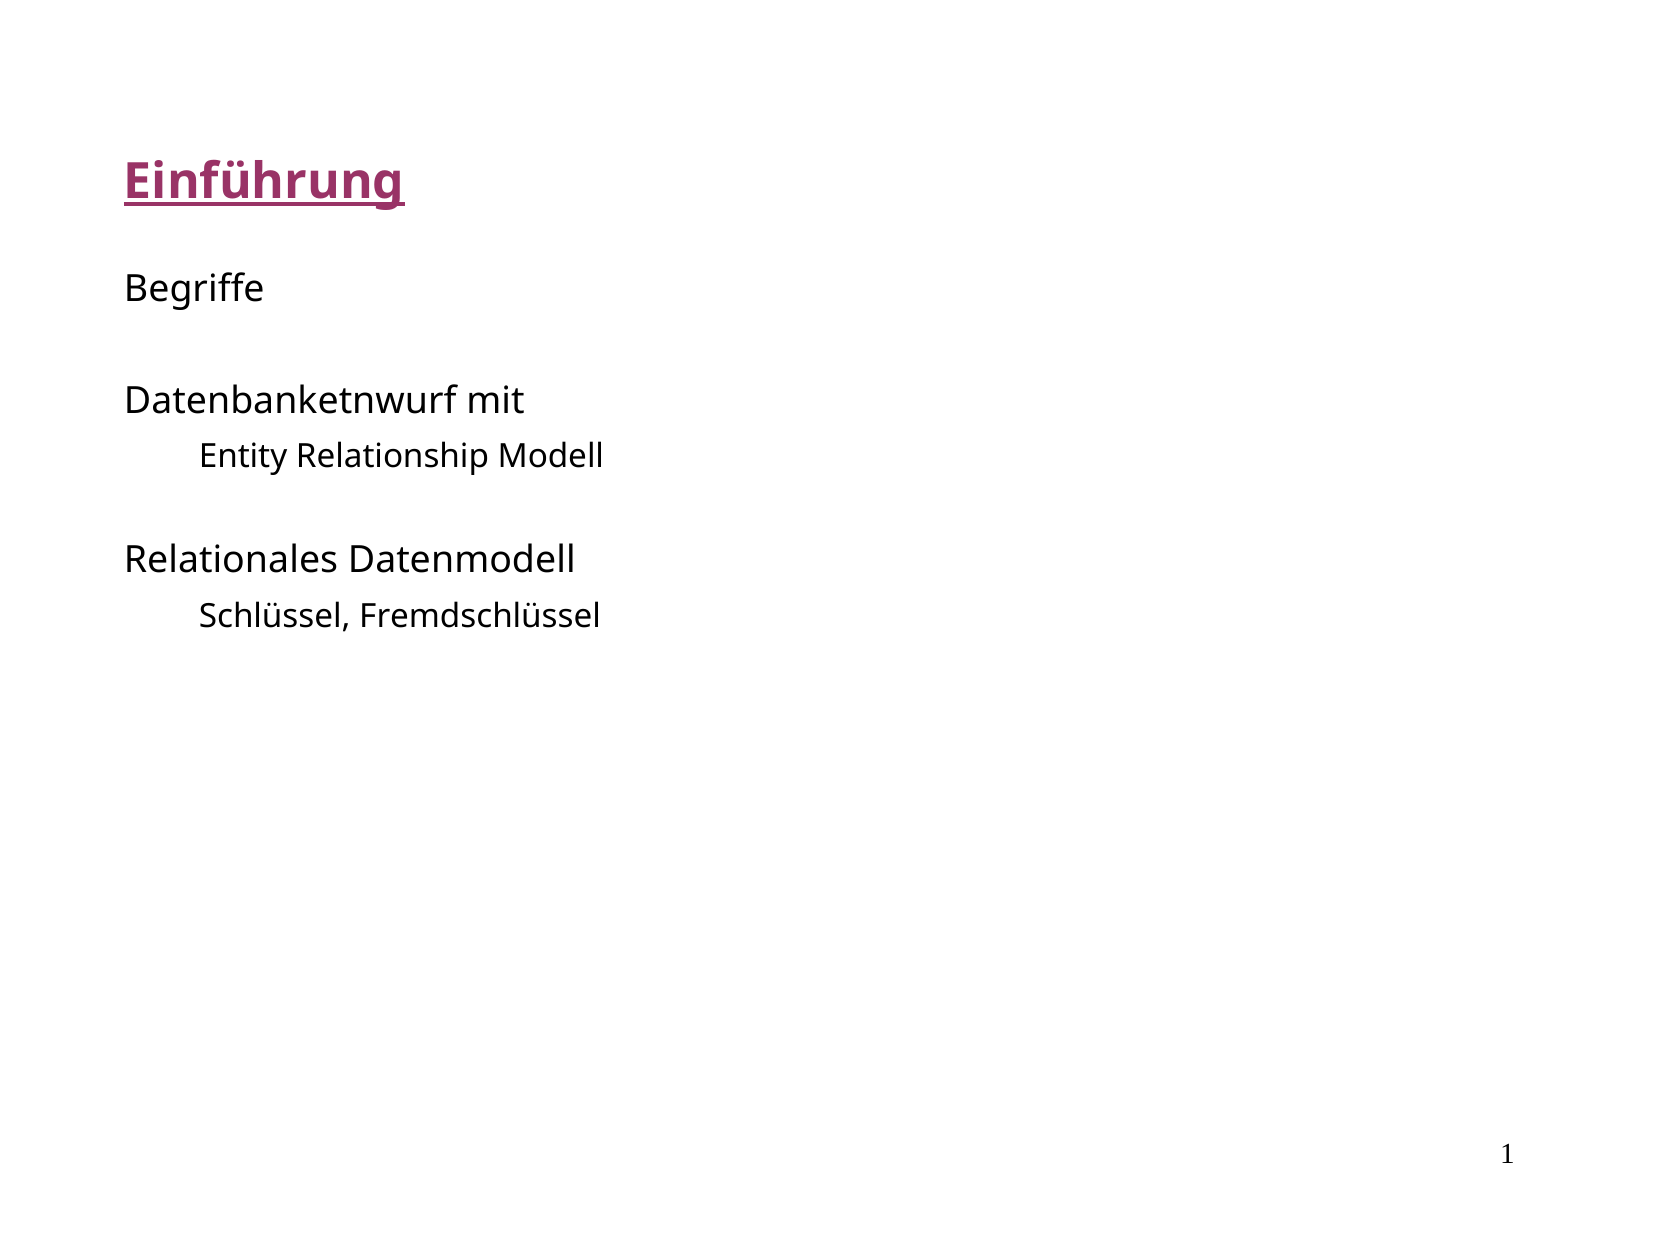

# Einführung
Begriffe
Datenbanketnwurf mit
Entity Relationship Modell
Relationales Datenmodell
Schlüssel, Fremdschlüssel
1